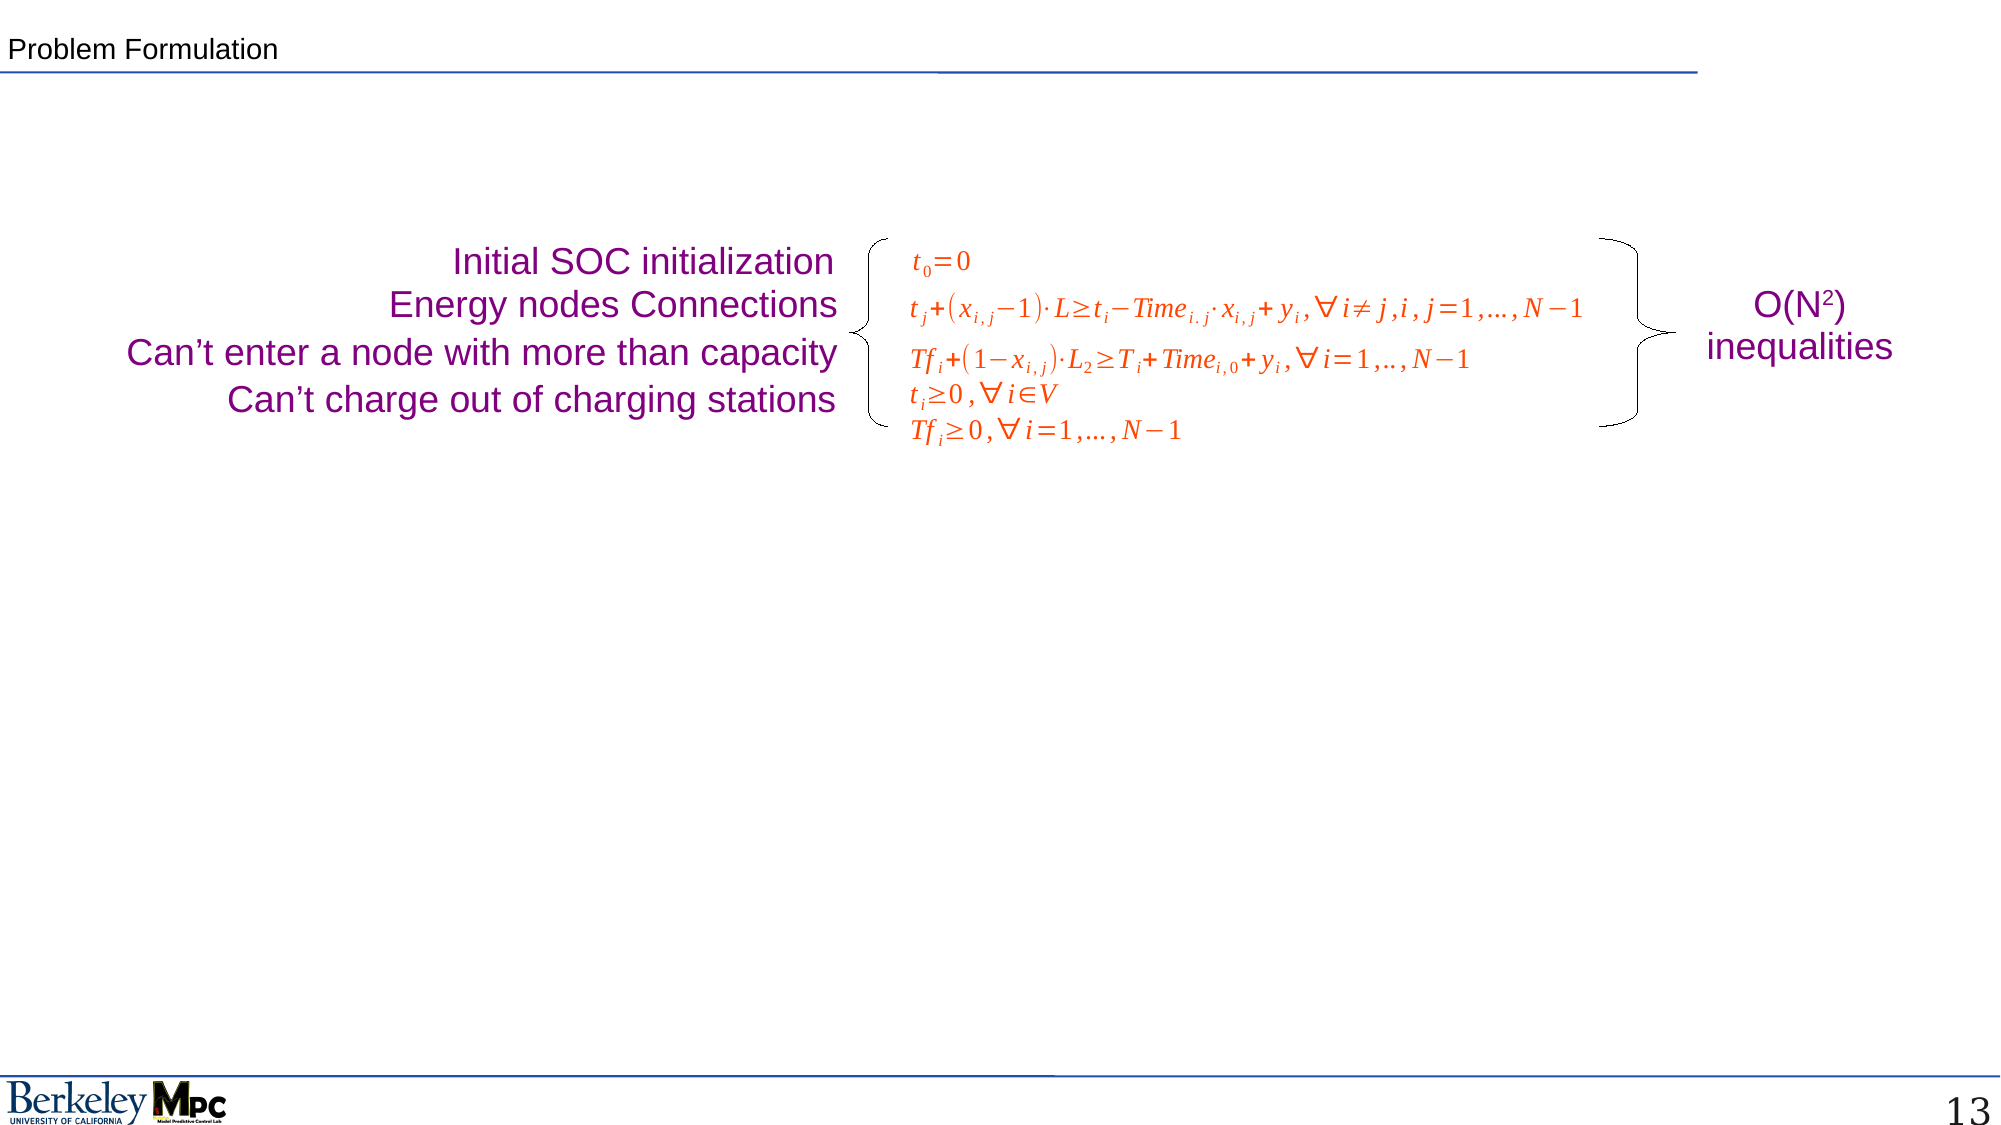

# Problem Formulation
Initial SOC initialization
Energy nodes Connections
O(N2) inequalities
Can’t enter a node with more than capacity
Can’t charge out of charging stations
13